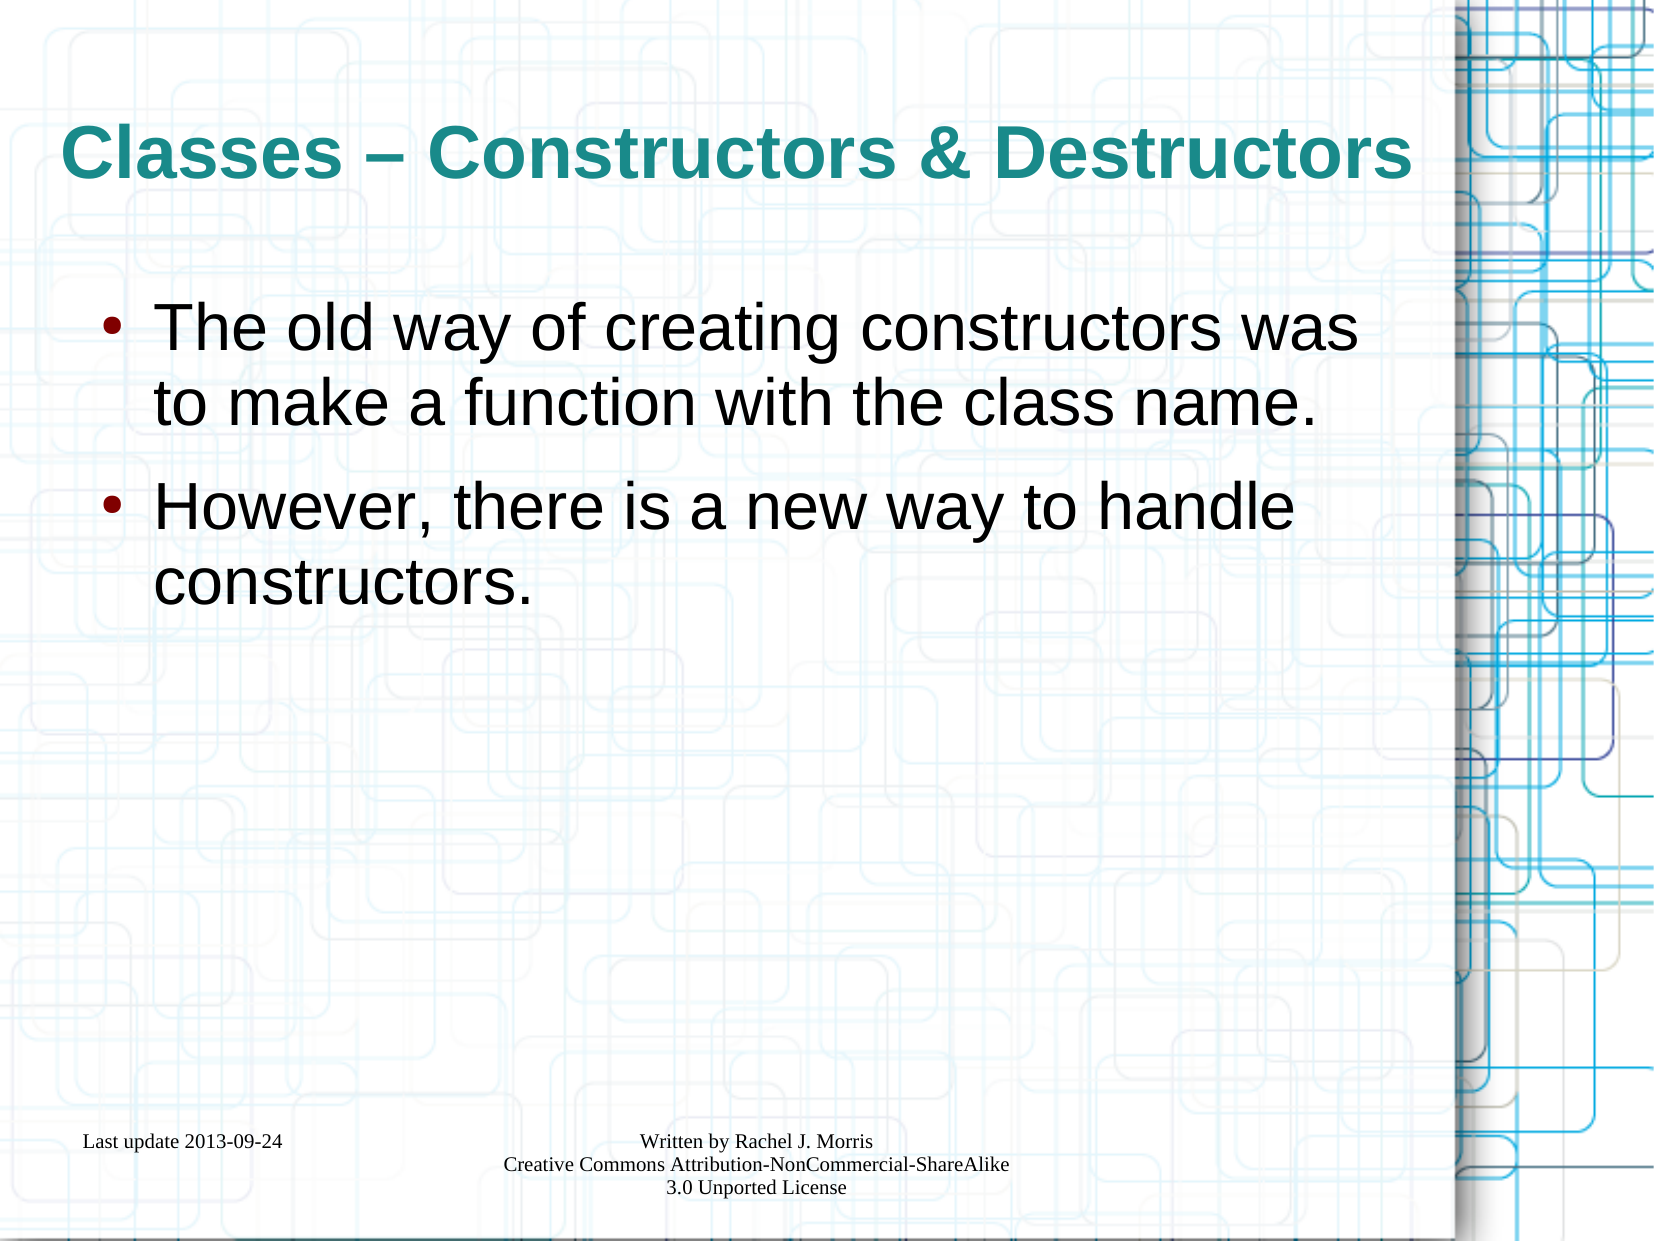

# Classes – Constructors & Destructors
The old way of creating constructors was to make a function with the class name.
However, there is a new way to handle constructors.